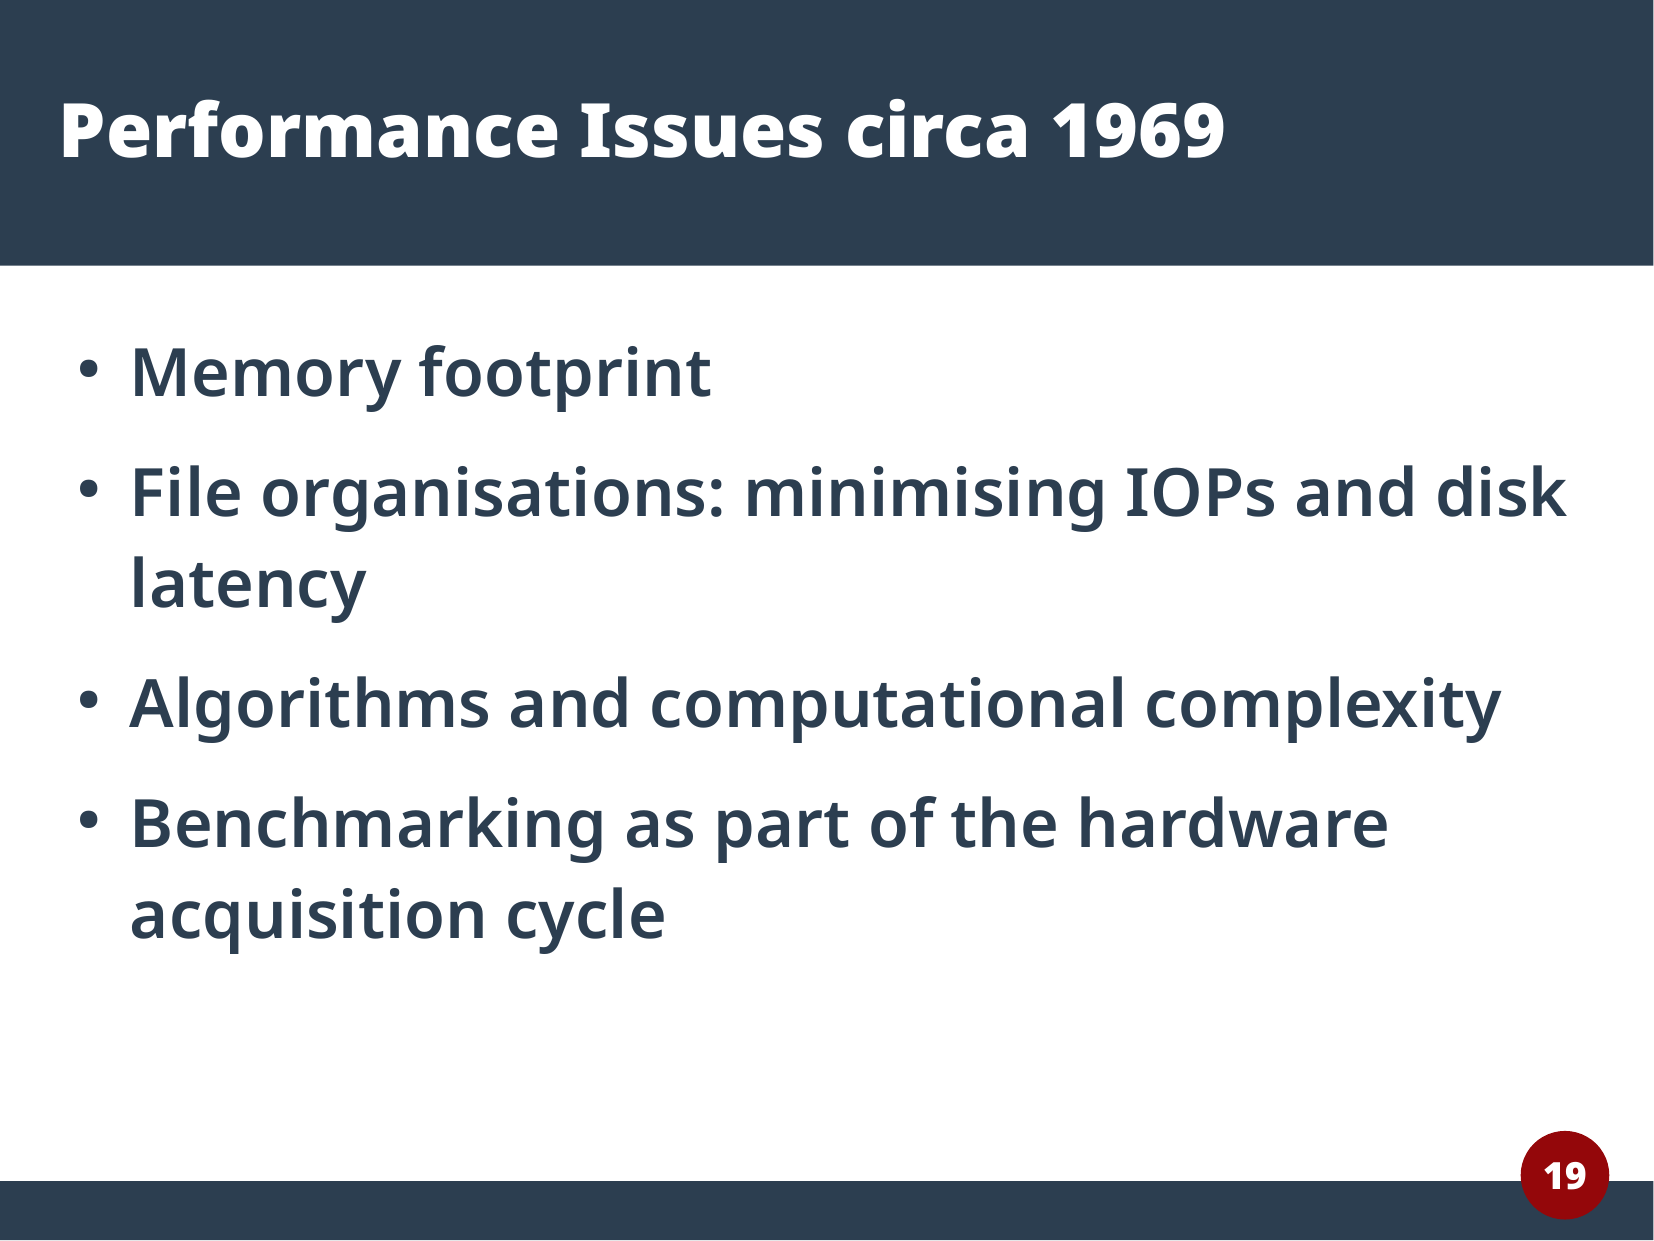

# Performance Issues circa 1969
Memory footprint
File organisations: minimising IOPs and disk latency
Algorithms and computational complexity
Benchmarking as part of the hardware acquisition cycle
19